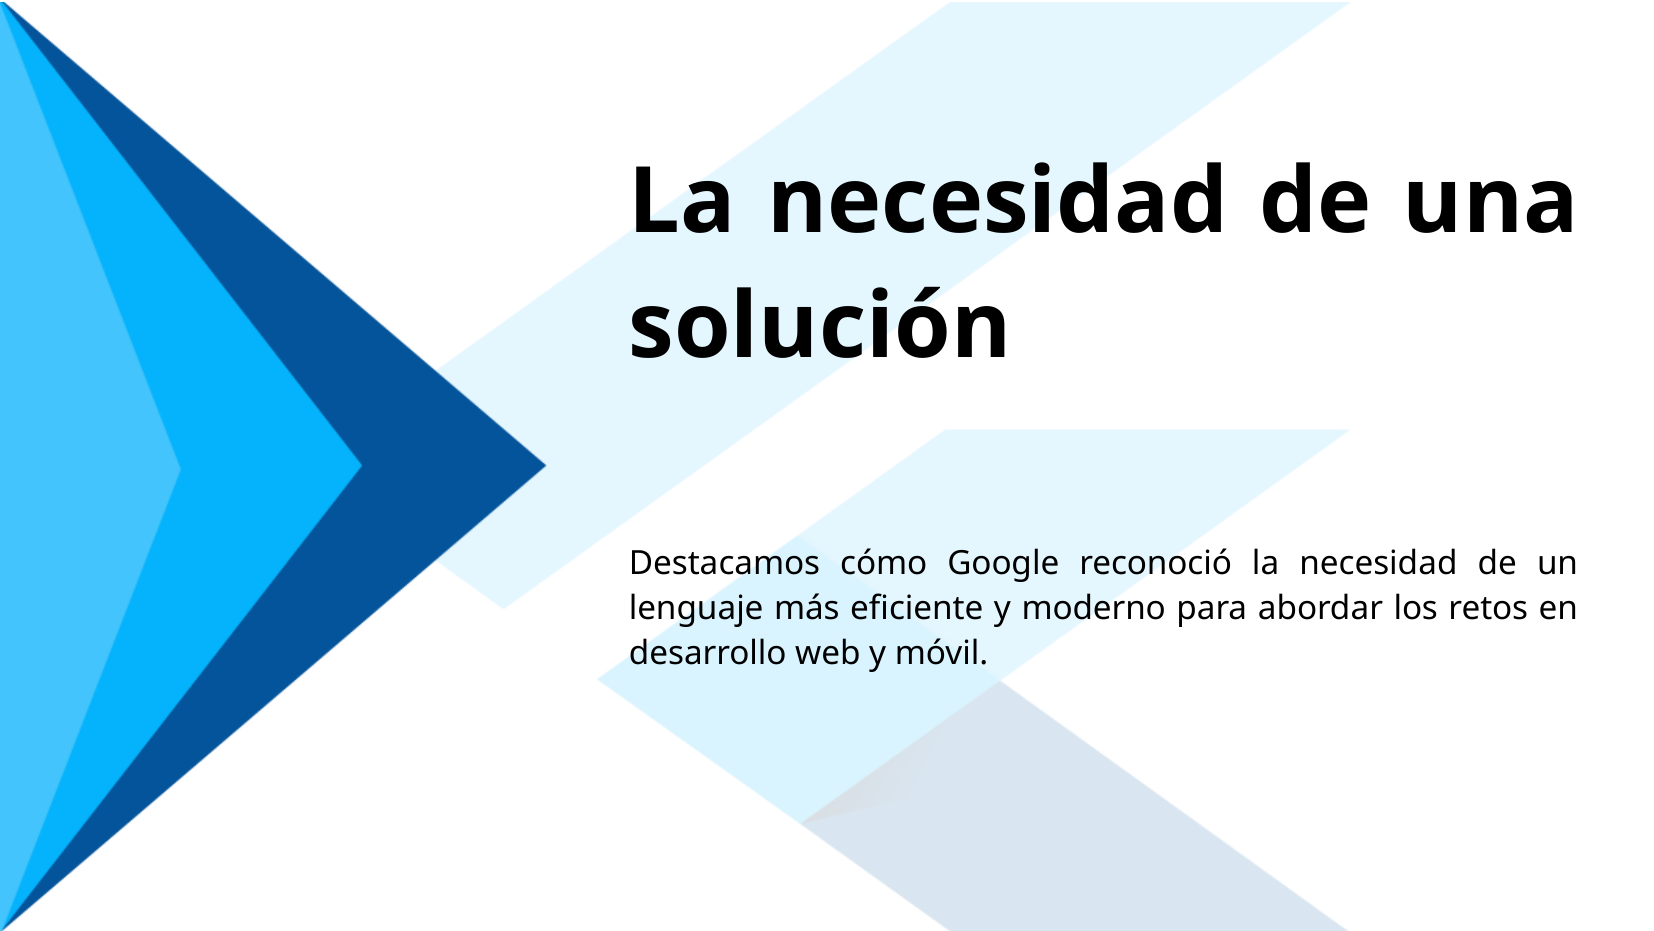

La necesidad de una solución
Destacamos cómo Google reconoció la necesidad de un lenguaje más eficiente y moderno para abordar los retos en desarrollo web y móvil.